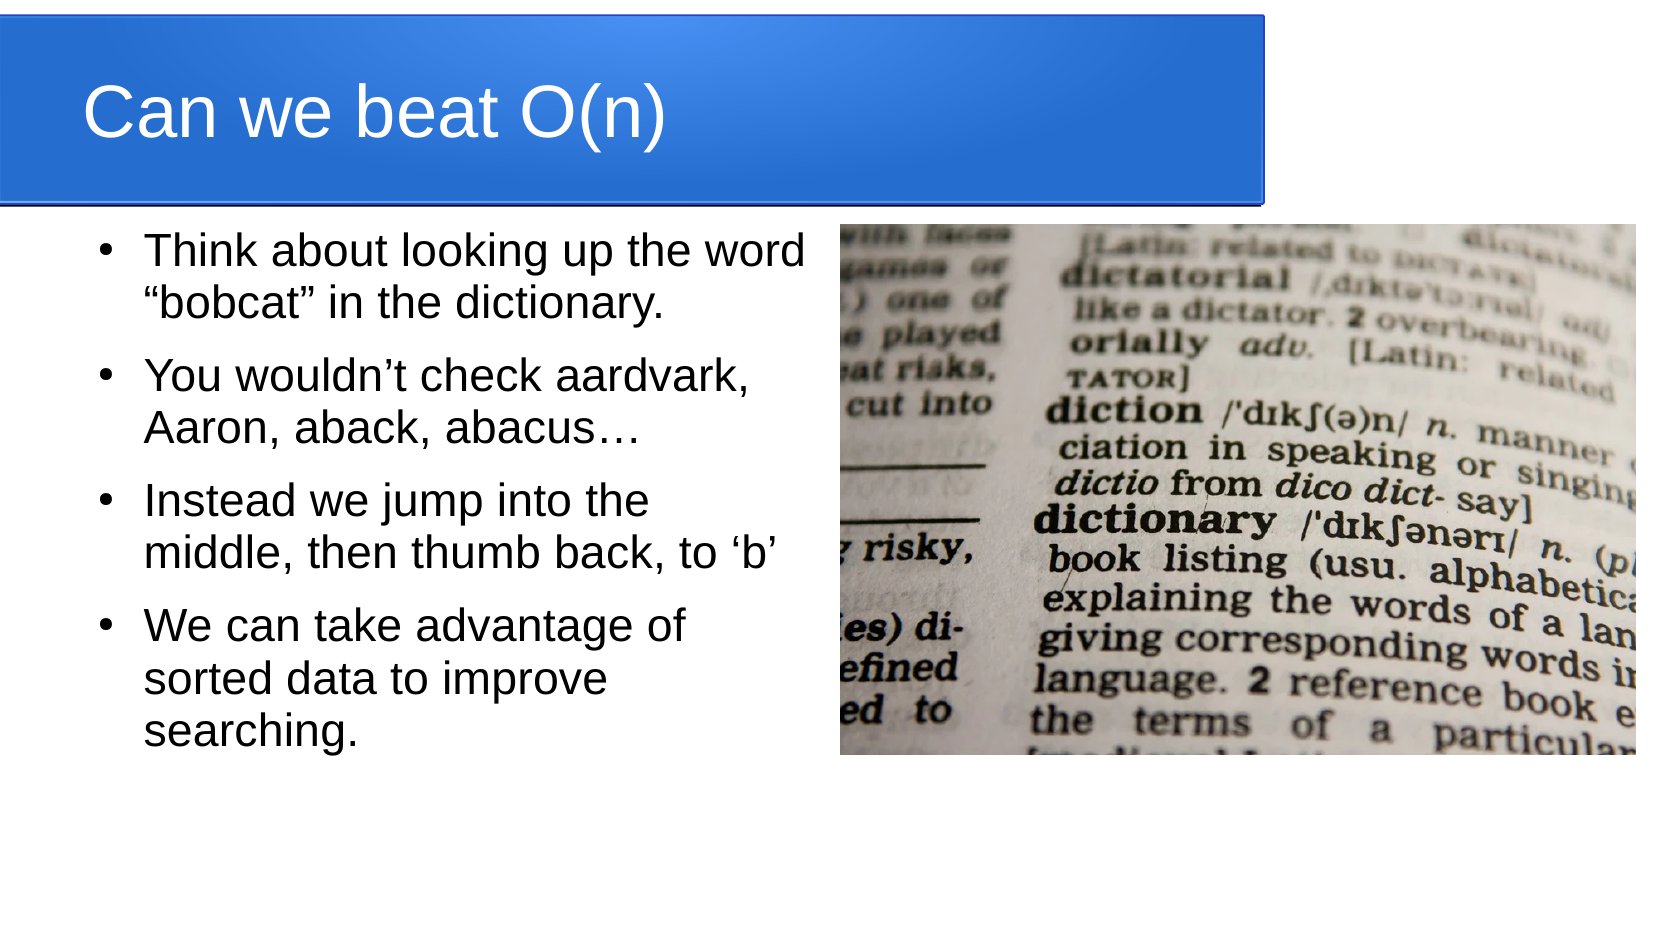

# Can we beat O(n)
Think about looking up the word “bobcat” in the dictionary.
You wouldn’t check aardvark, Aaron, aback, abacus…
Instead we jump into the middle, then thumb back, to ‘b’
We can take advantage of sorted data to improve searching.